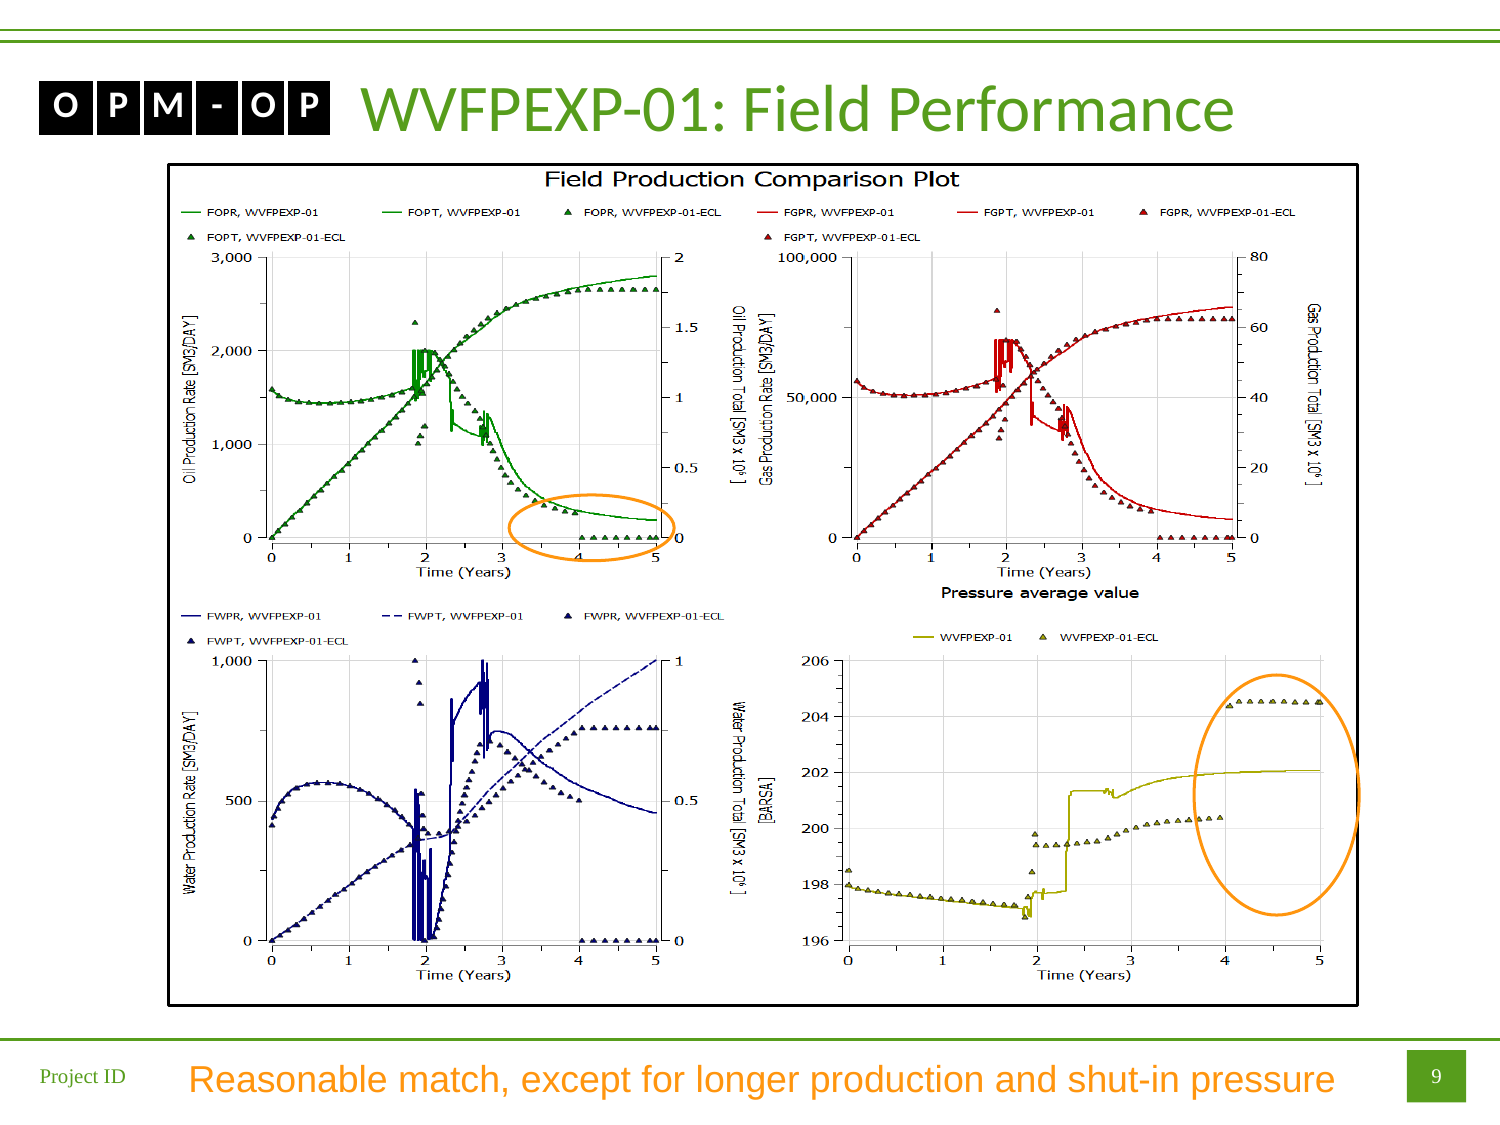

# WVFPEXP-01: Field Performance
Project ID
9
Reasonable match, except for longer production and shut-in pressure